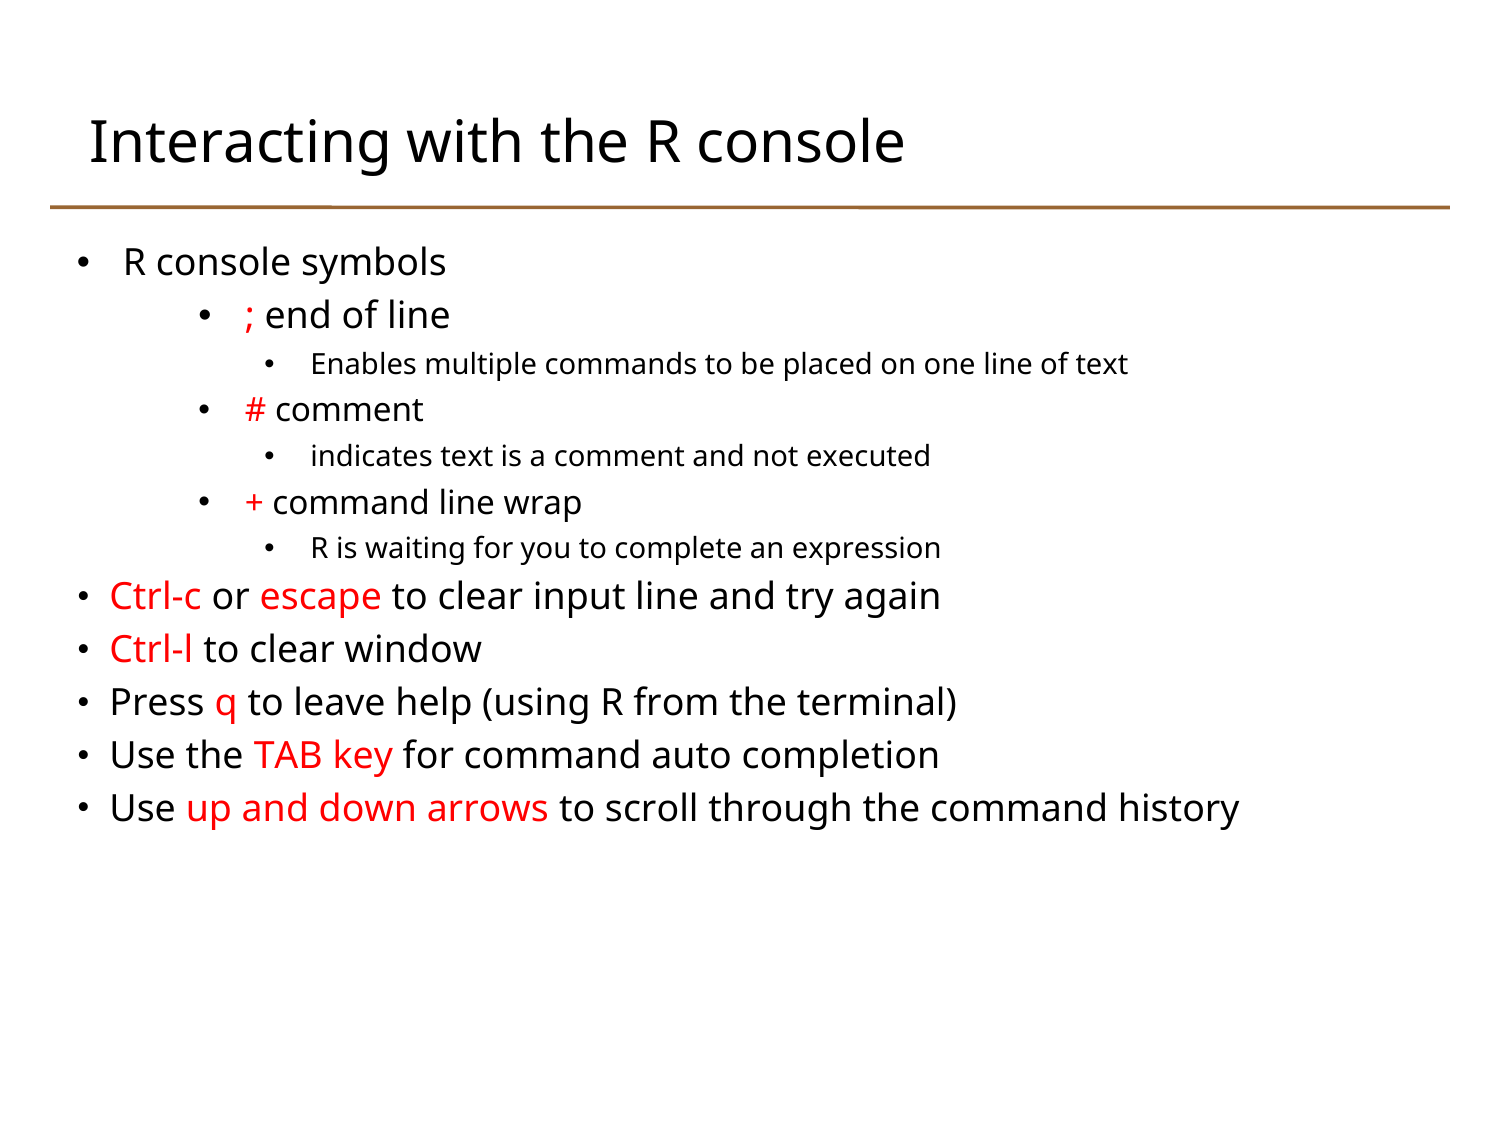

Interacting with the R console
R console symbols
; end of line
Enables multiple commands to be placed on one line of text
# comment
indicates text is a comment and not executed
+ command line wrap
R is waiting for you to complete an expression
 Ctrl-c or escape to clear input line and try again
 Ctrl-l to clear window
 Press q to leave help (using R from the terminal)
 Use the TAB key for command auto completion
 Use up and down arrows to scroll through the command history